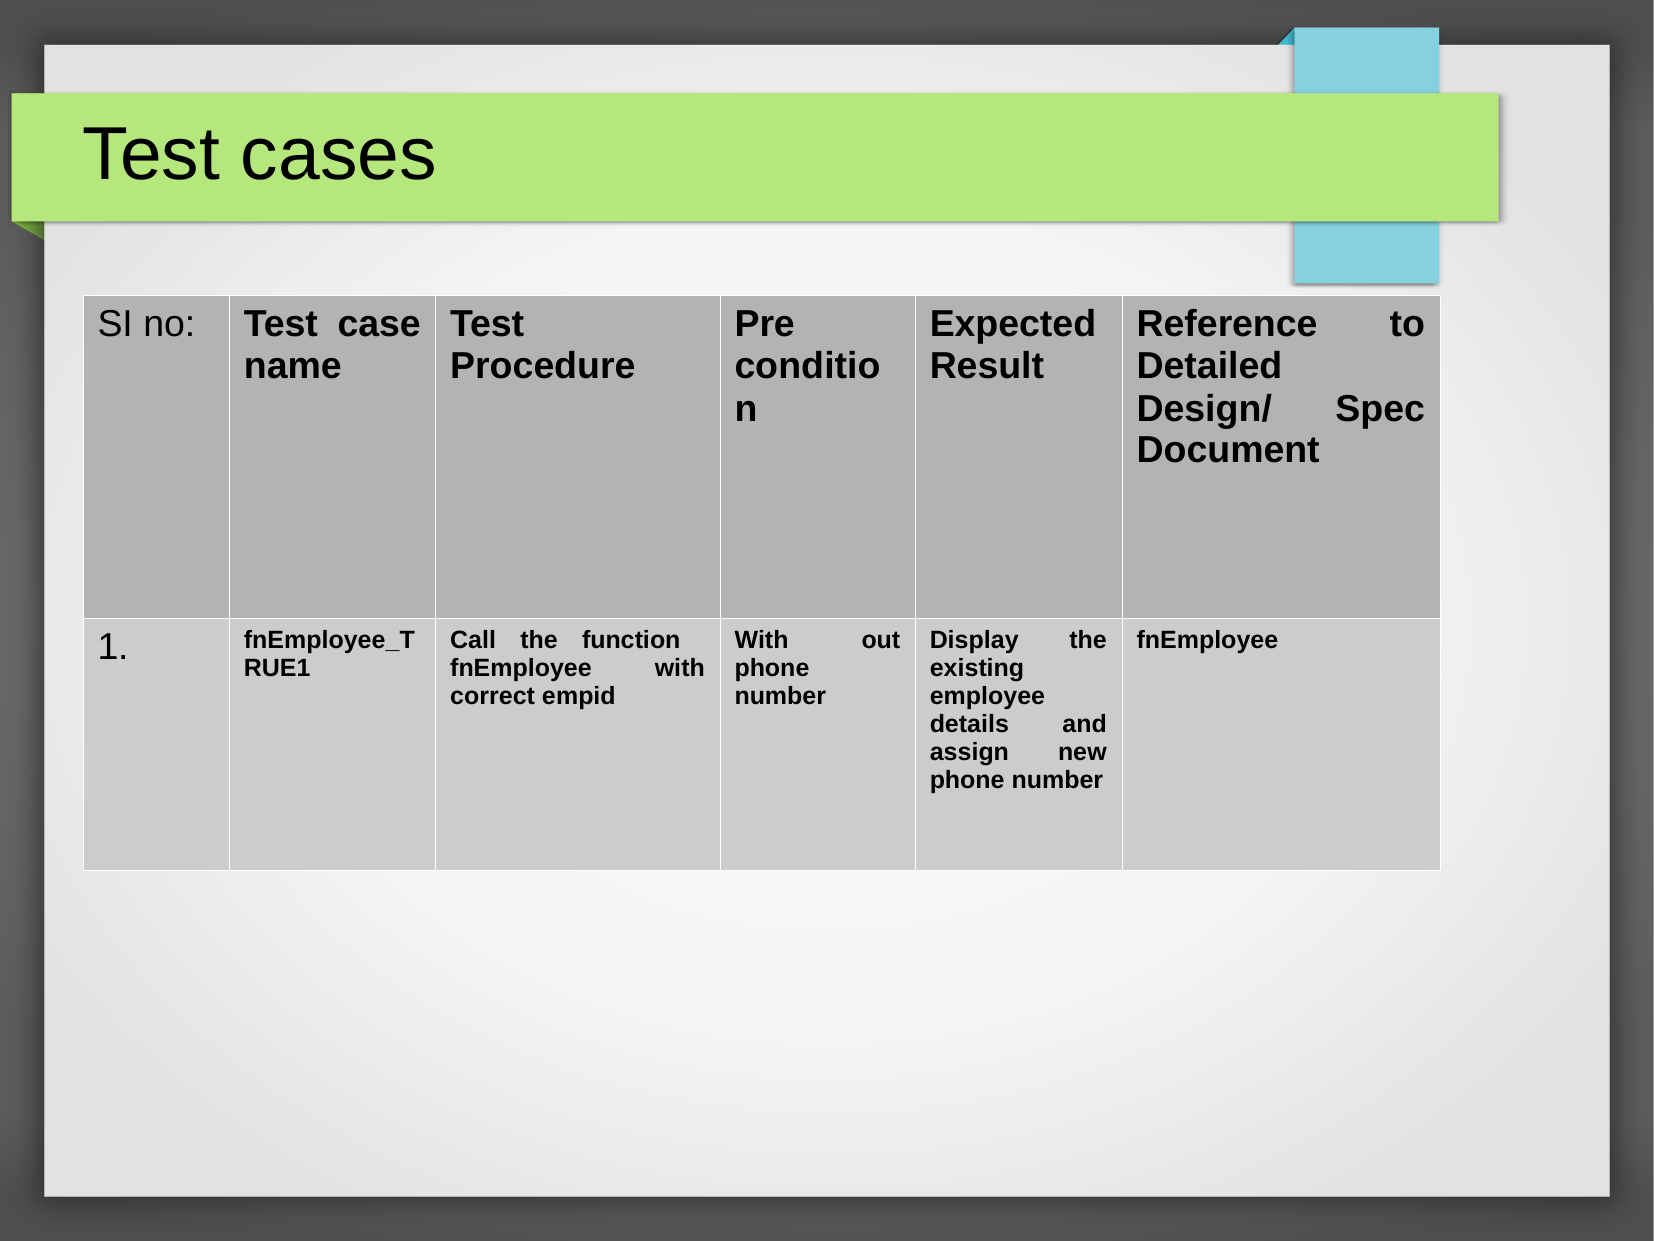

# Test cases
| SI no: | Test case name | Test Procedure | Pre condition | Expected Result | Reference to Detailed Design/ Spec Document |
| --- | --- | --- | --- | --- | --- |
| 1. | fnEmployee\_TRUE1 | Call the function fnEmployee with correct empid | With out phone number | Display the existing employee details and assign new phone number | fnEmployee |